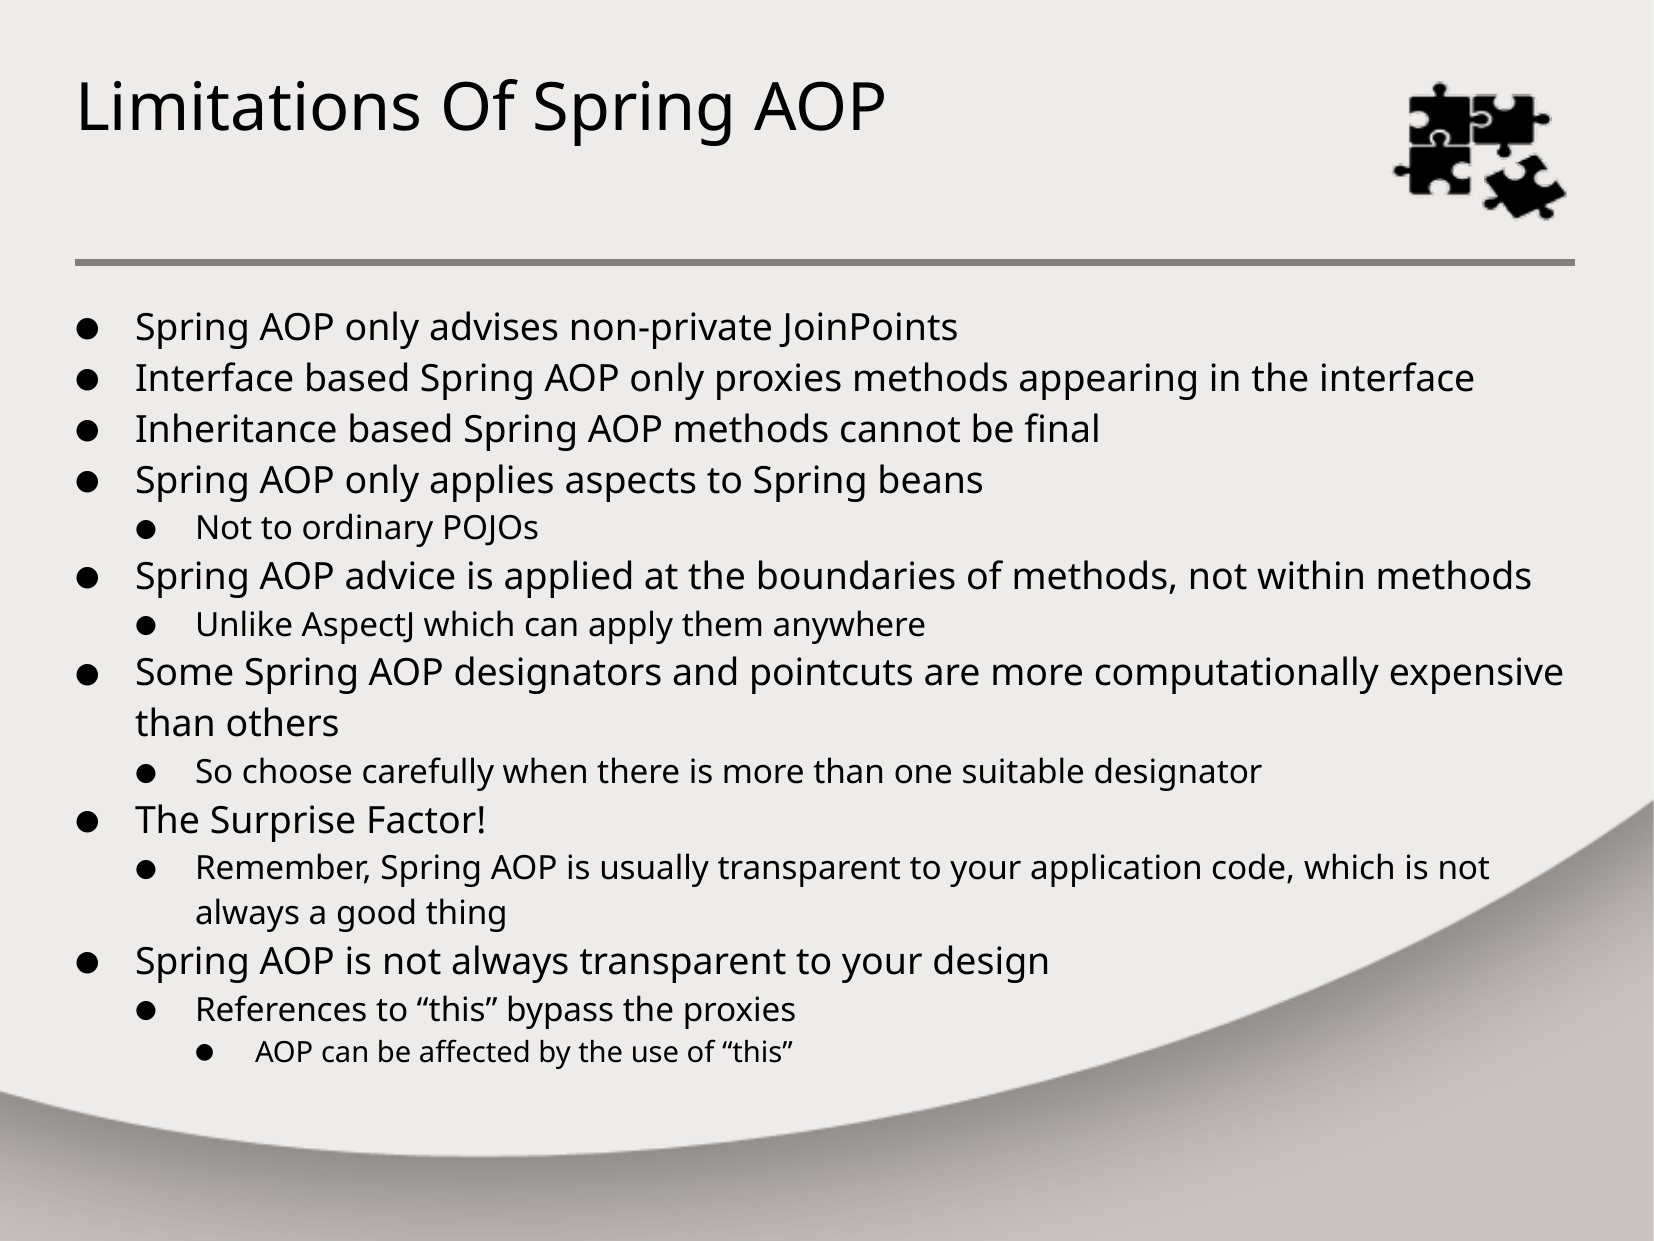

# Limitations Of Spring AOP
Spring AOP only advises non-private JoinPoints
Interface based Spring AOP only proxies methods appearing in the interface
Inheritance based Spring AOP methods cannot be final
Spring AOP only applies aspects to Spring beans
Not to ordinary POJOs
Spring AOP advice is applied at the boundaries of methods, not within methods
Unlike AspectJ which can apply them anywhere
Some Spring AOP designators and pointcuts are more computationally expensive than others
So choose carefully when there is more than one suitable designator
The Surprise Factor!
Remember, Spring AOP is usually transparent to your application code, which is not always a good thing
Spring AOP is not always transparent to your design
References to “this” bypass the proxies
AOP can be affected by the use of “this”